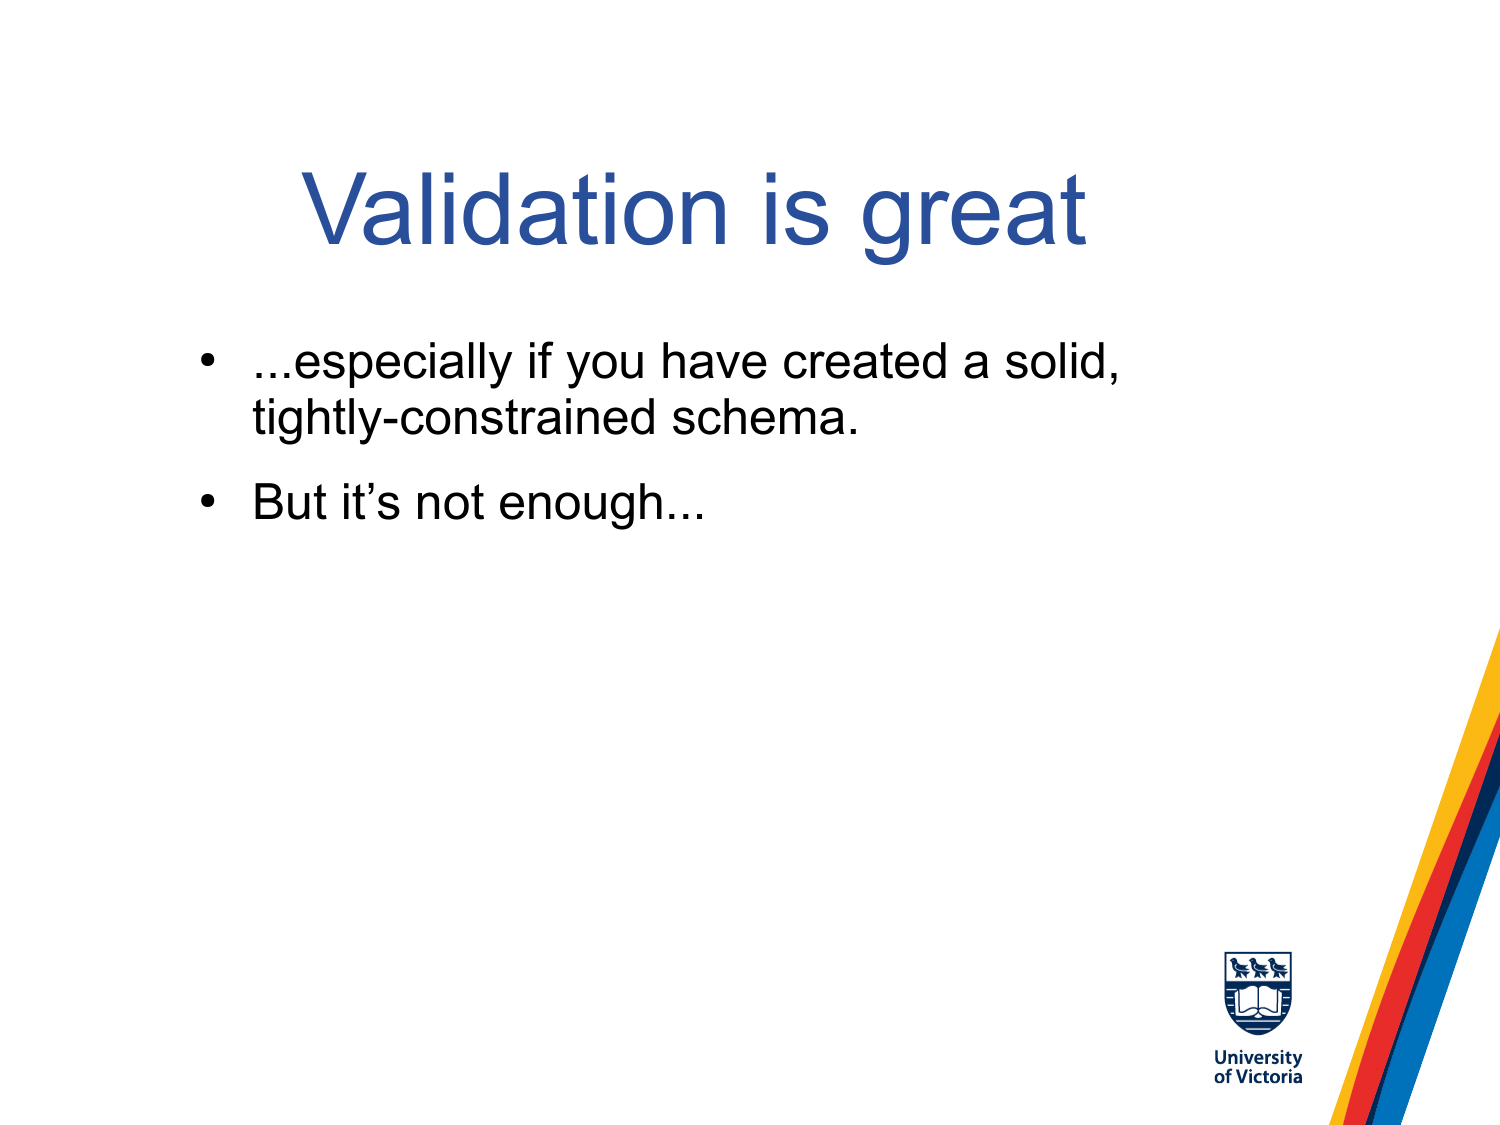

# Validation is great
...especially if you have created a solid, tightly-constrained schema.
But it’s not enough...